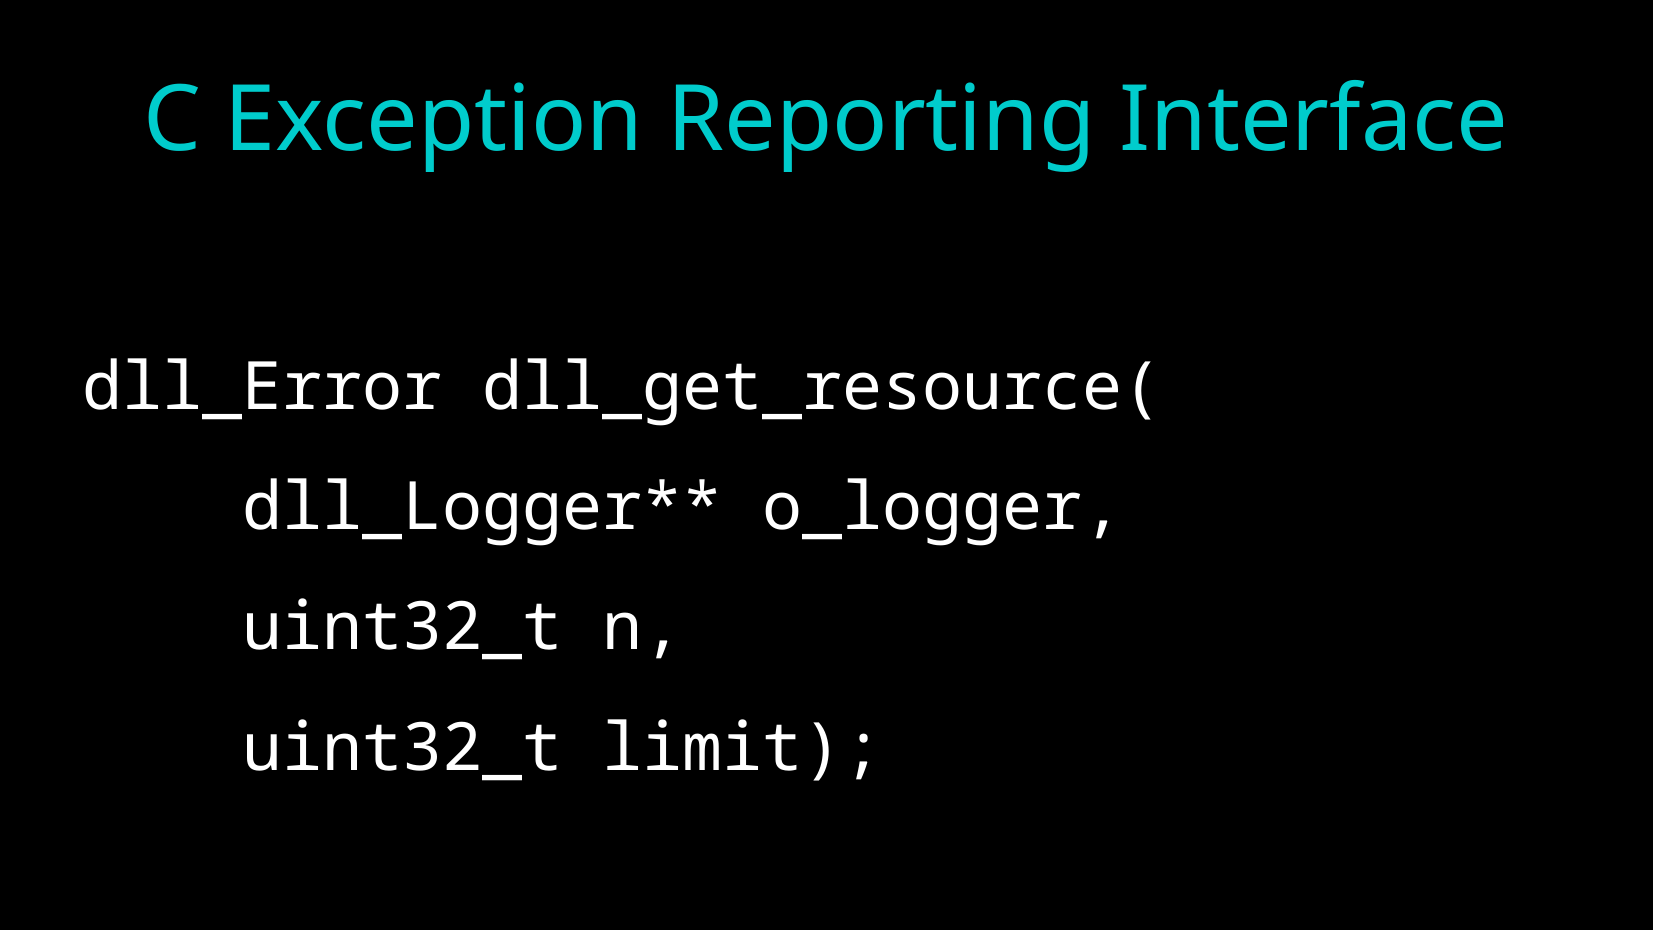

# C Exception Reporting Interface
dll_Error dll_get_resource(
 dll_Logger** o_logger,
 uint32_t n,
 uint32_t limit);